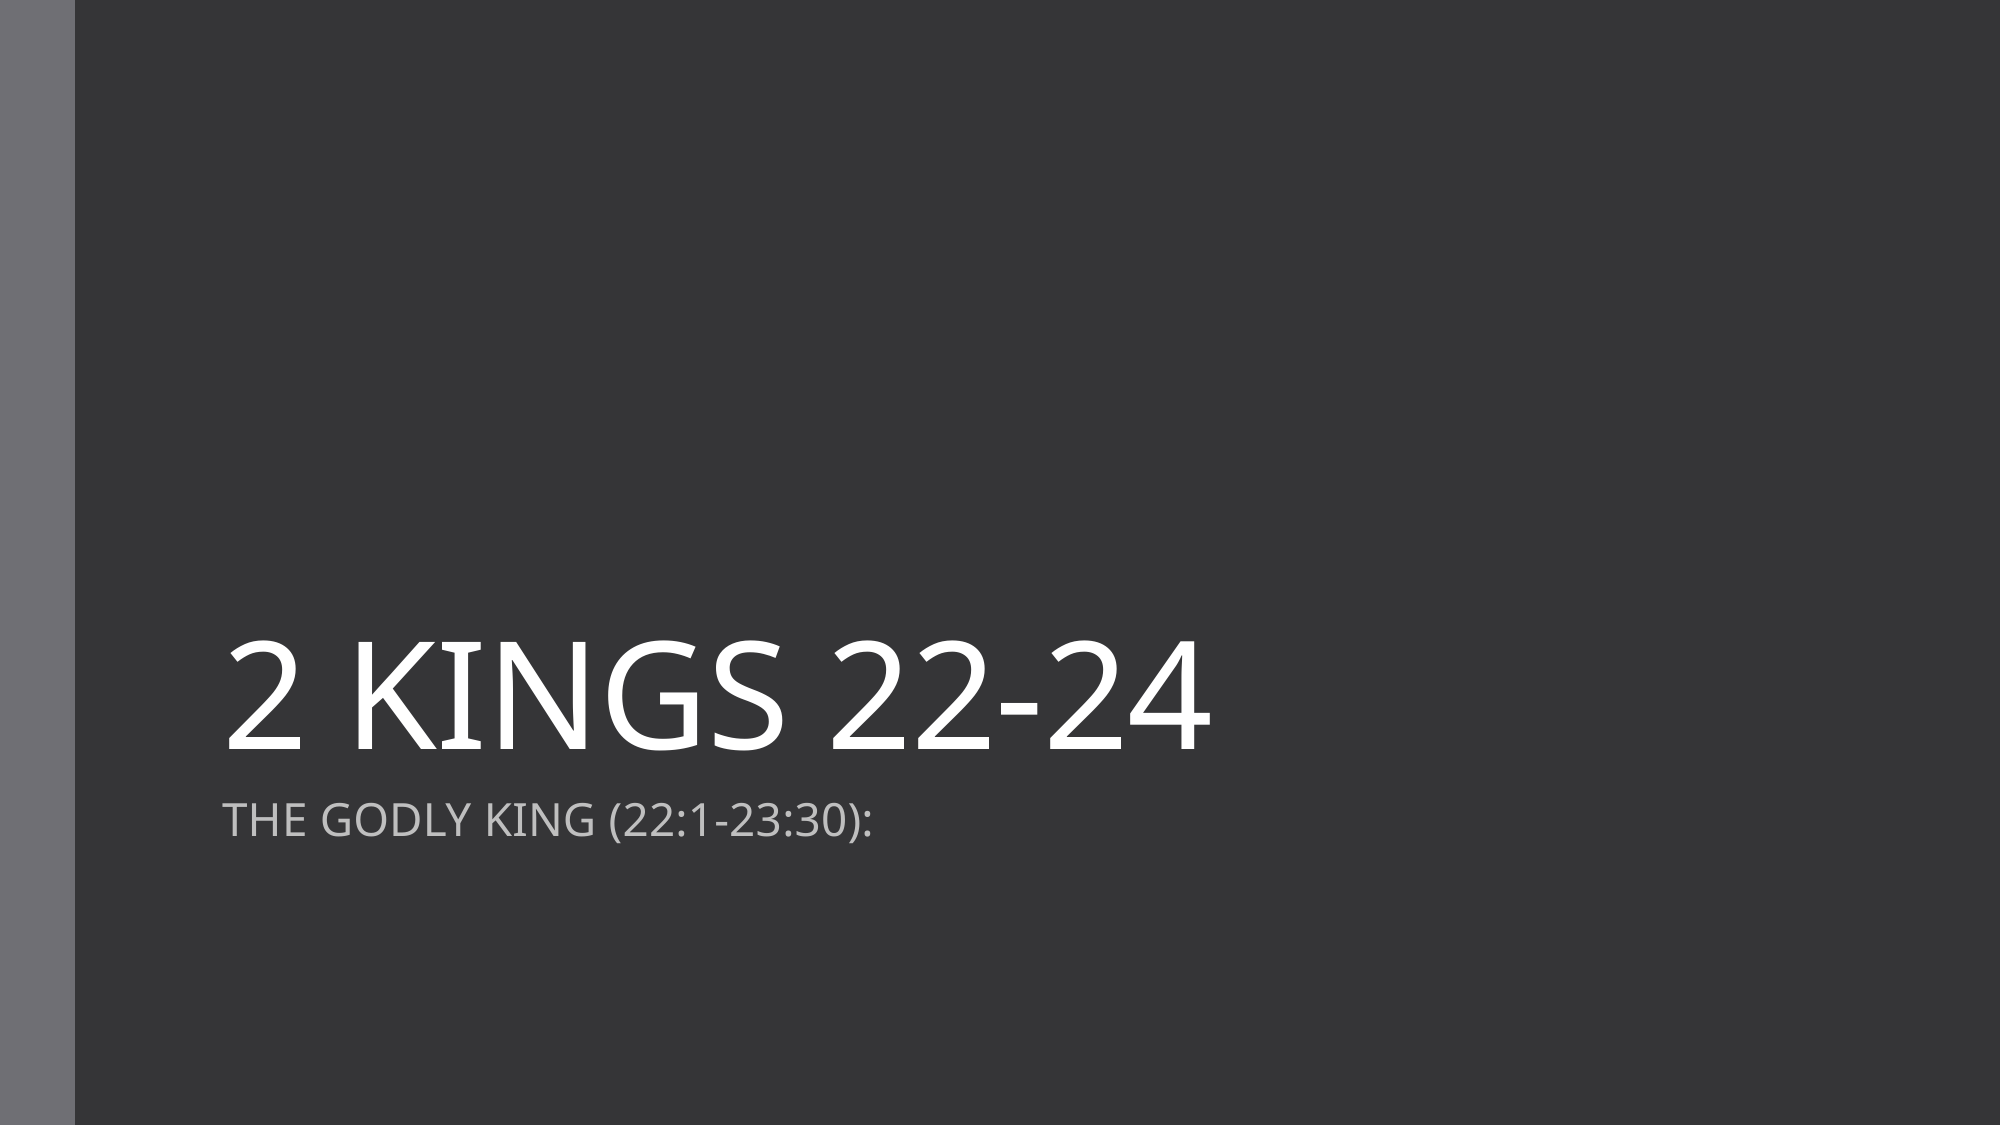

# 2 KINGS 22-24
THE GODLY KING (22:1-23:30):